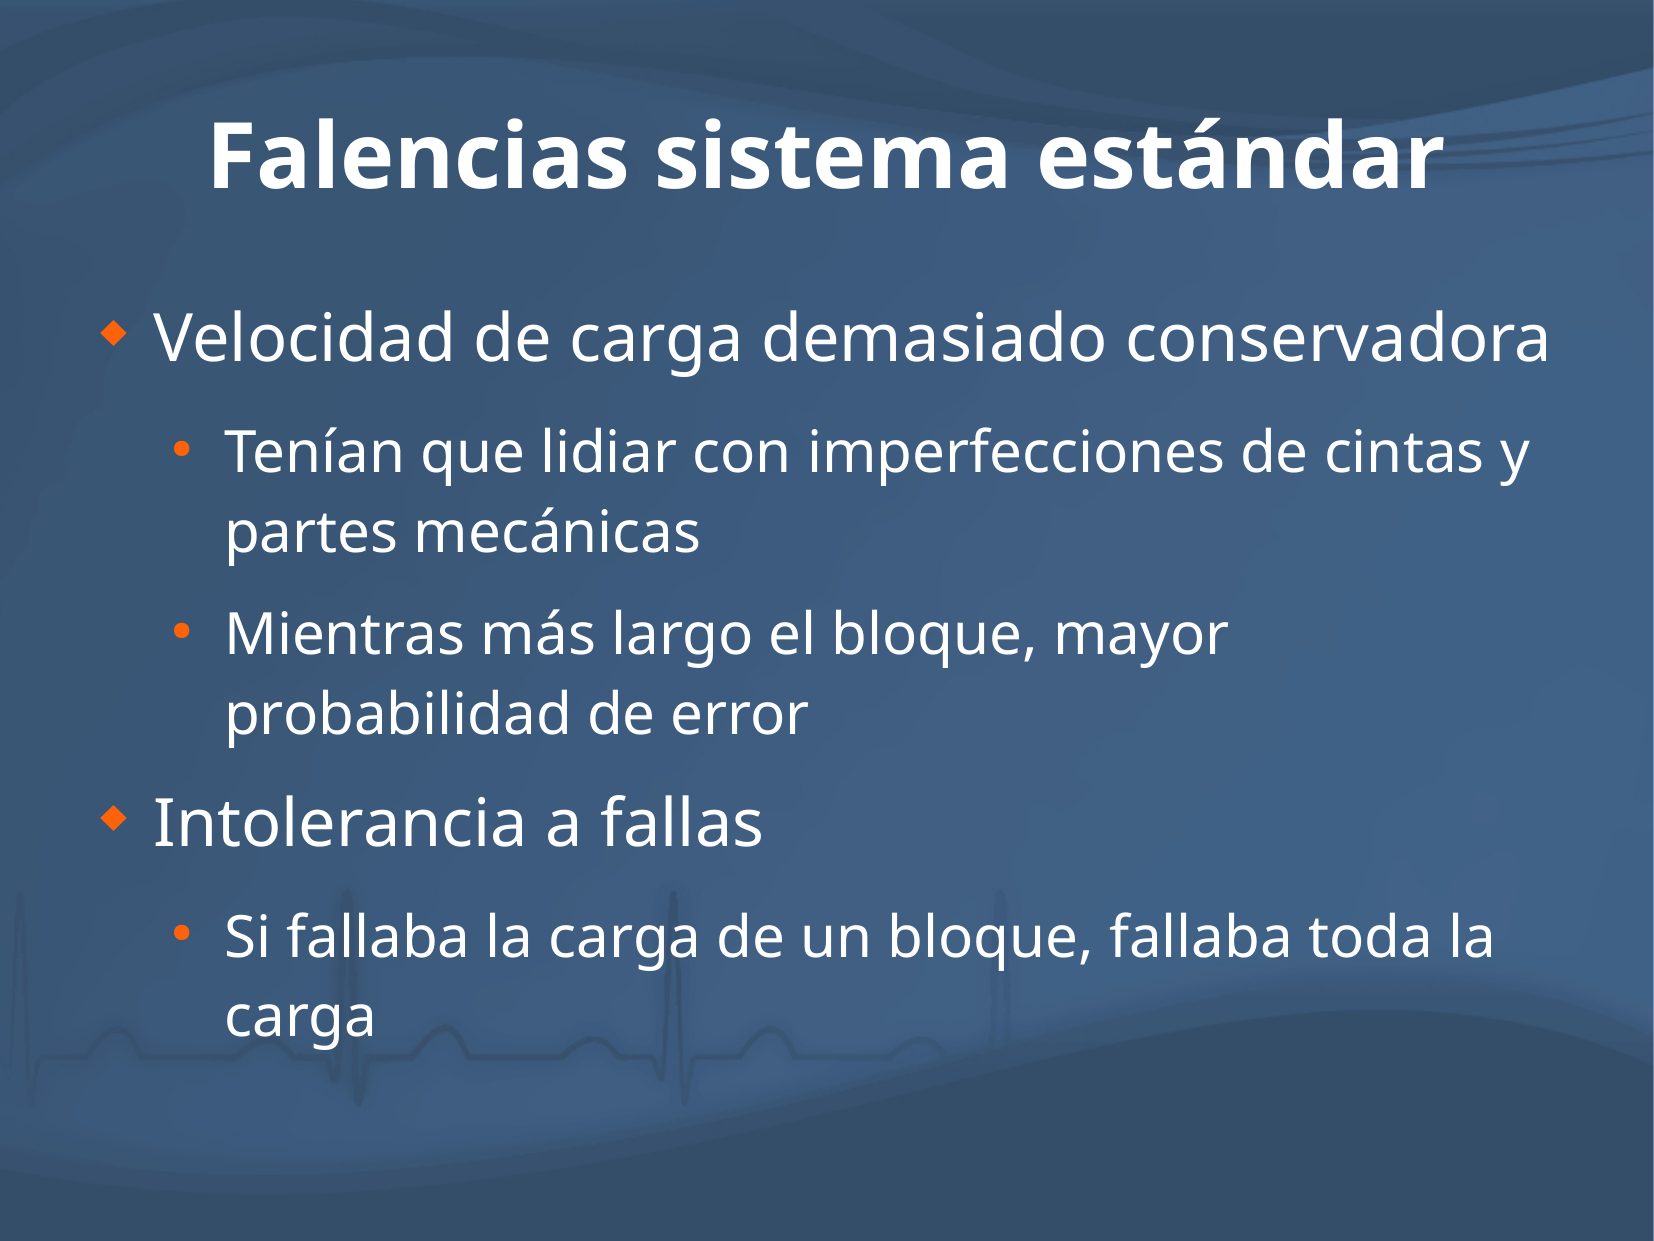

# Falencias sistema estándar
Velocidad de carga demasiado conservadora
Tenían que lidiar con imperfecciones de cintas y partes mecánicas
Mientras más largo el bloque, mayor probabilidad de error
Intolerancia a fallas
Si fallaba la carga de un bloque, fallaba toda la carga